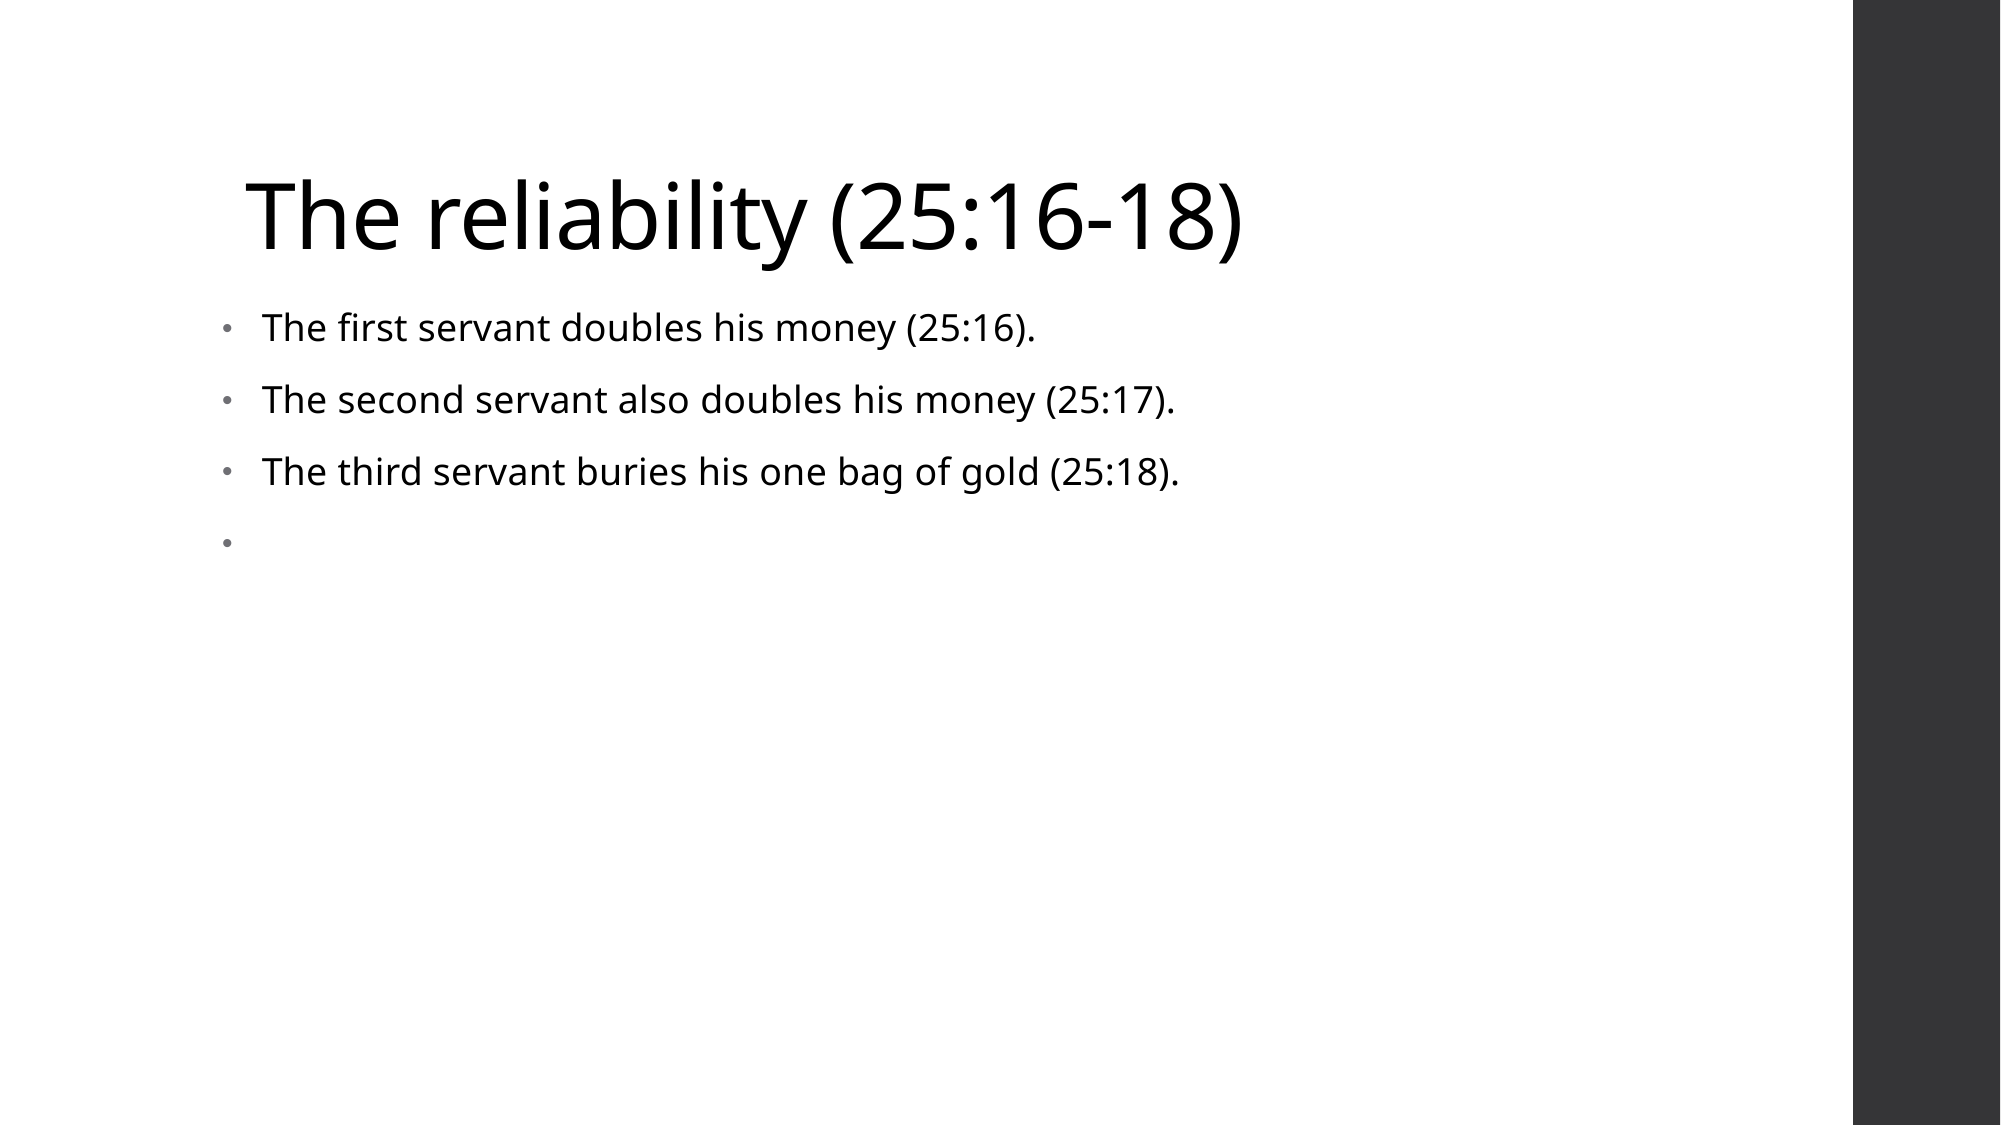

# The reliability (25:16-18)
 The first servant doubles his money (25:16).
 The second servant also doubles his money (25:17).
 The third servant buries his one bag of gold (25:18).